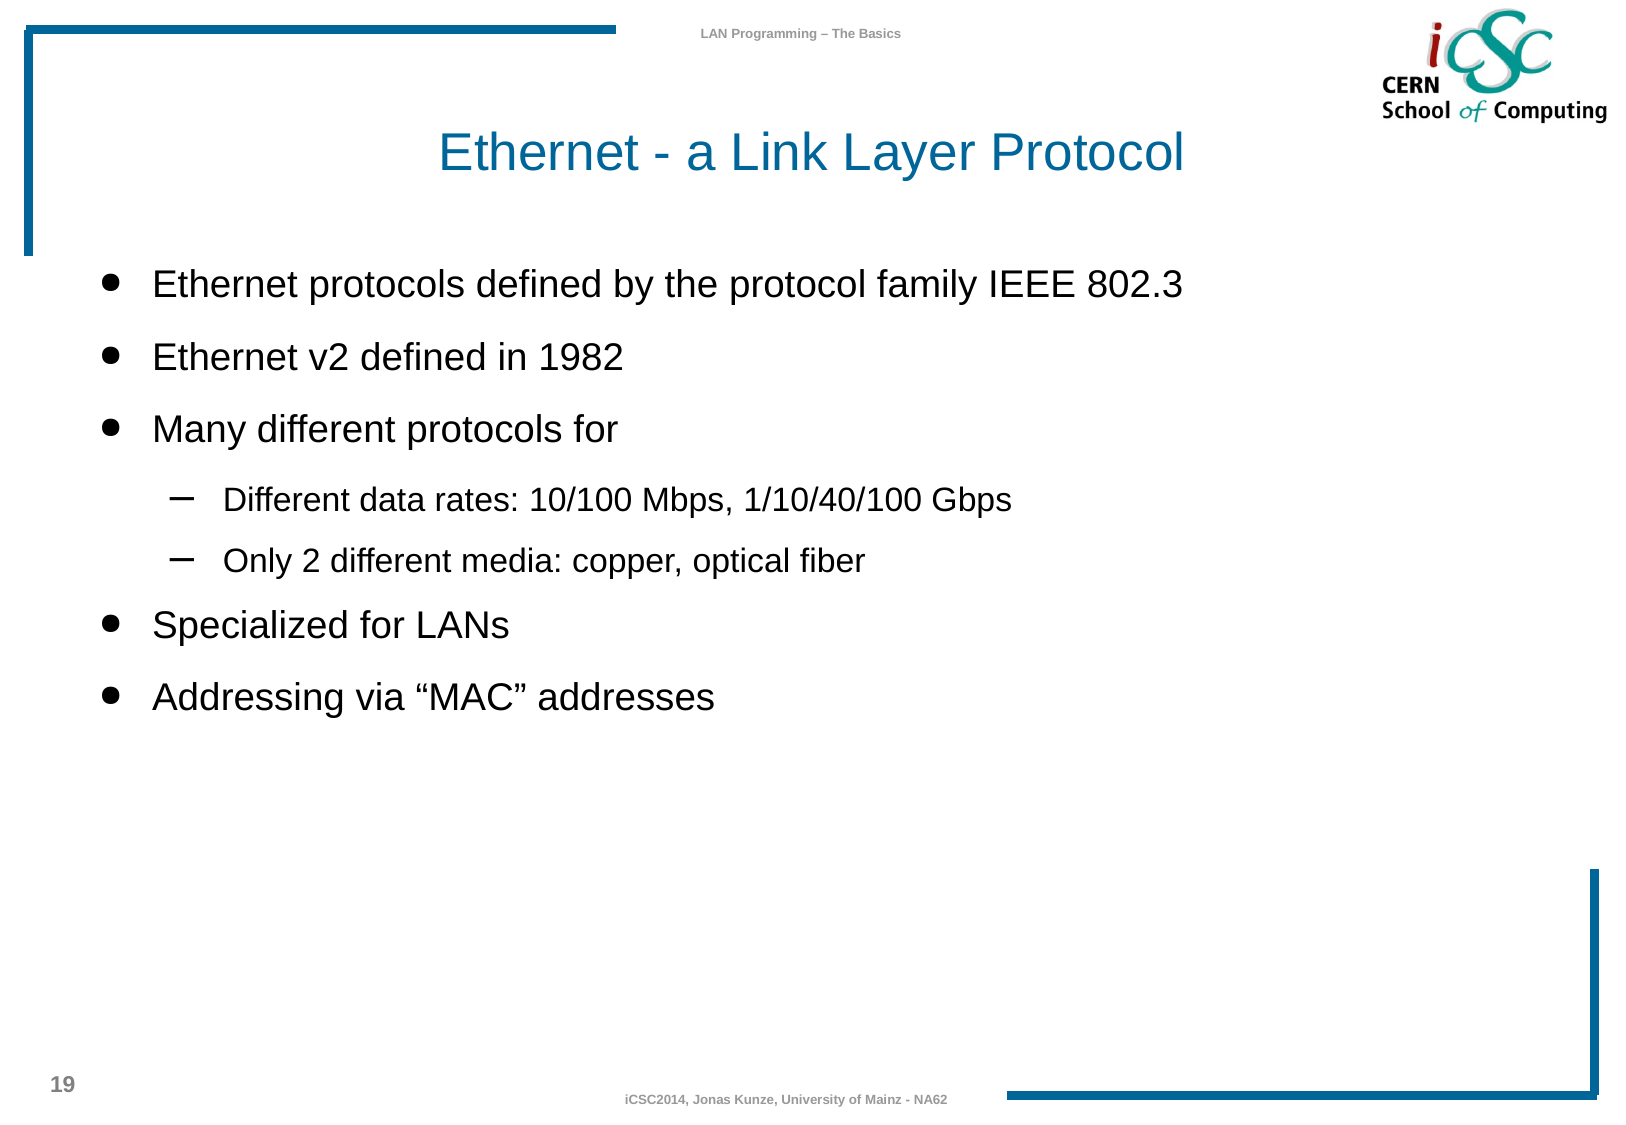

# Ethernet - a Link Layer Protocol
Ethernet protocols defined by the protocol family IEEE 802.3
Ethernet v2 defined in 1982
Many different protocols for
Different data rates: 10/100 Mbps, 1/10/40/100 Gbps
Only 2 different media: copper, optical fiber
Specialized for LANs
Addressing via “MAC” addresses